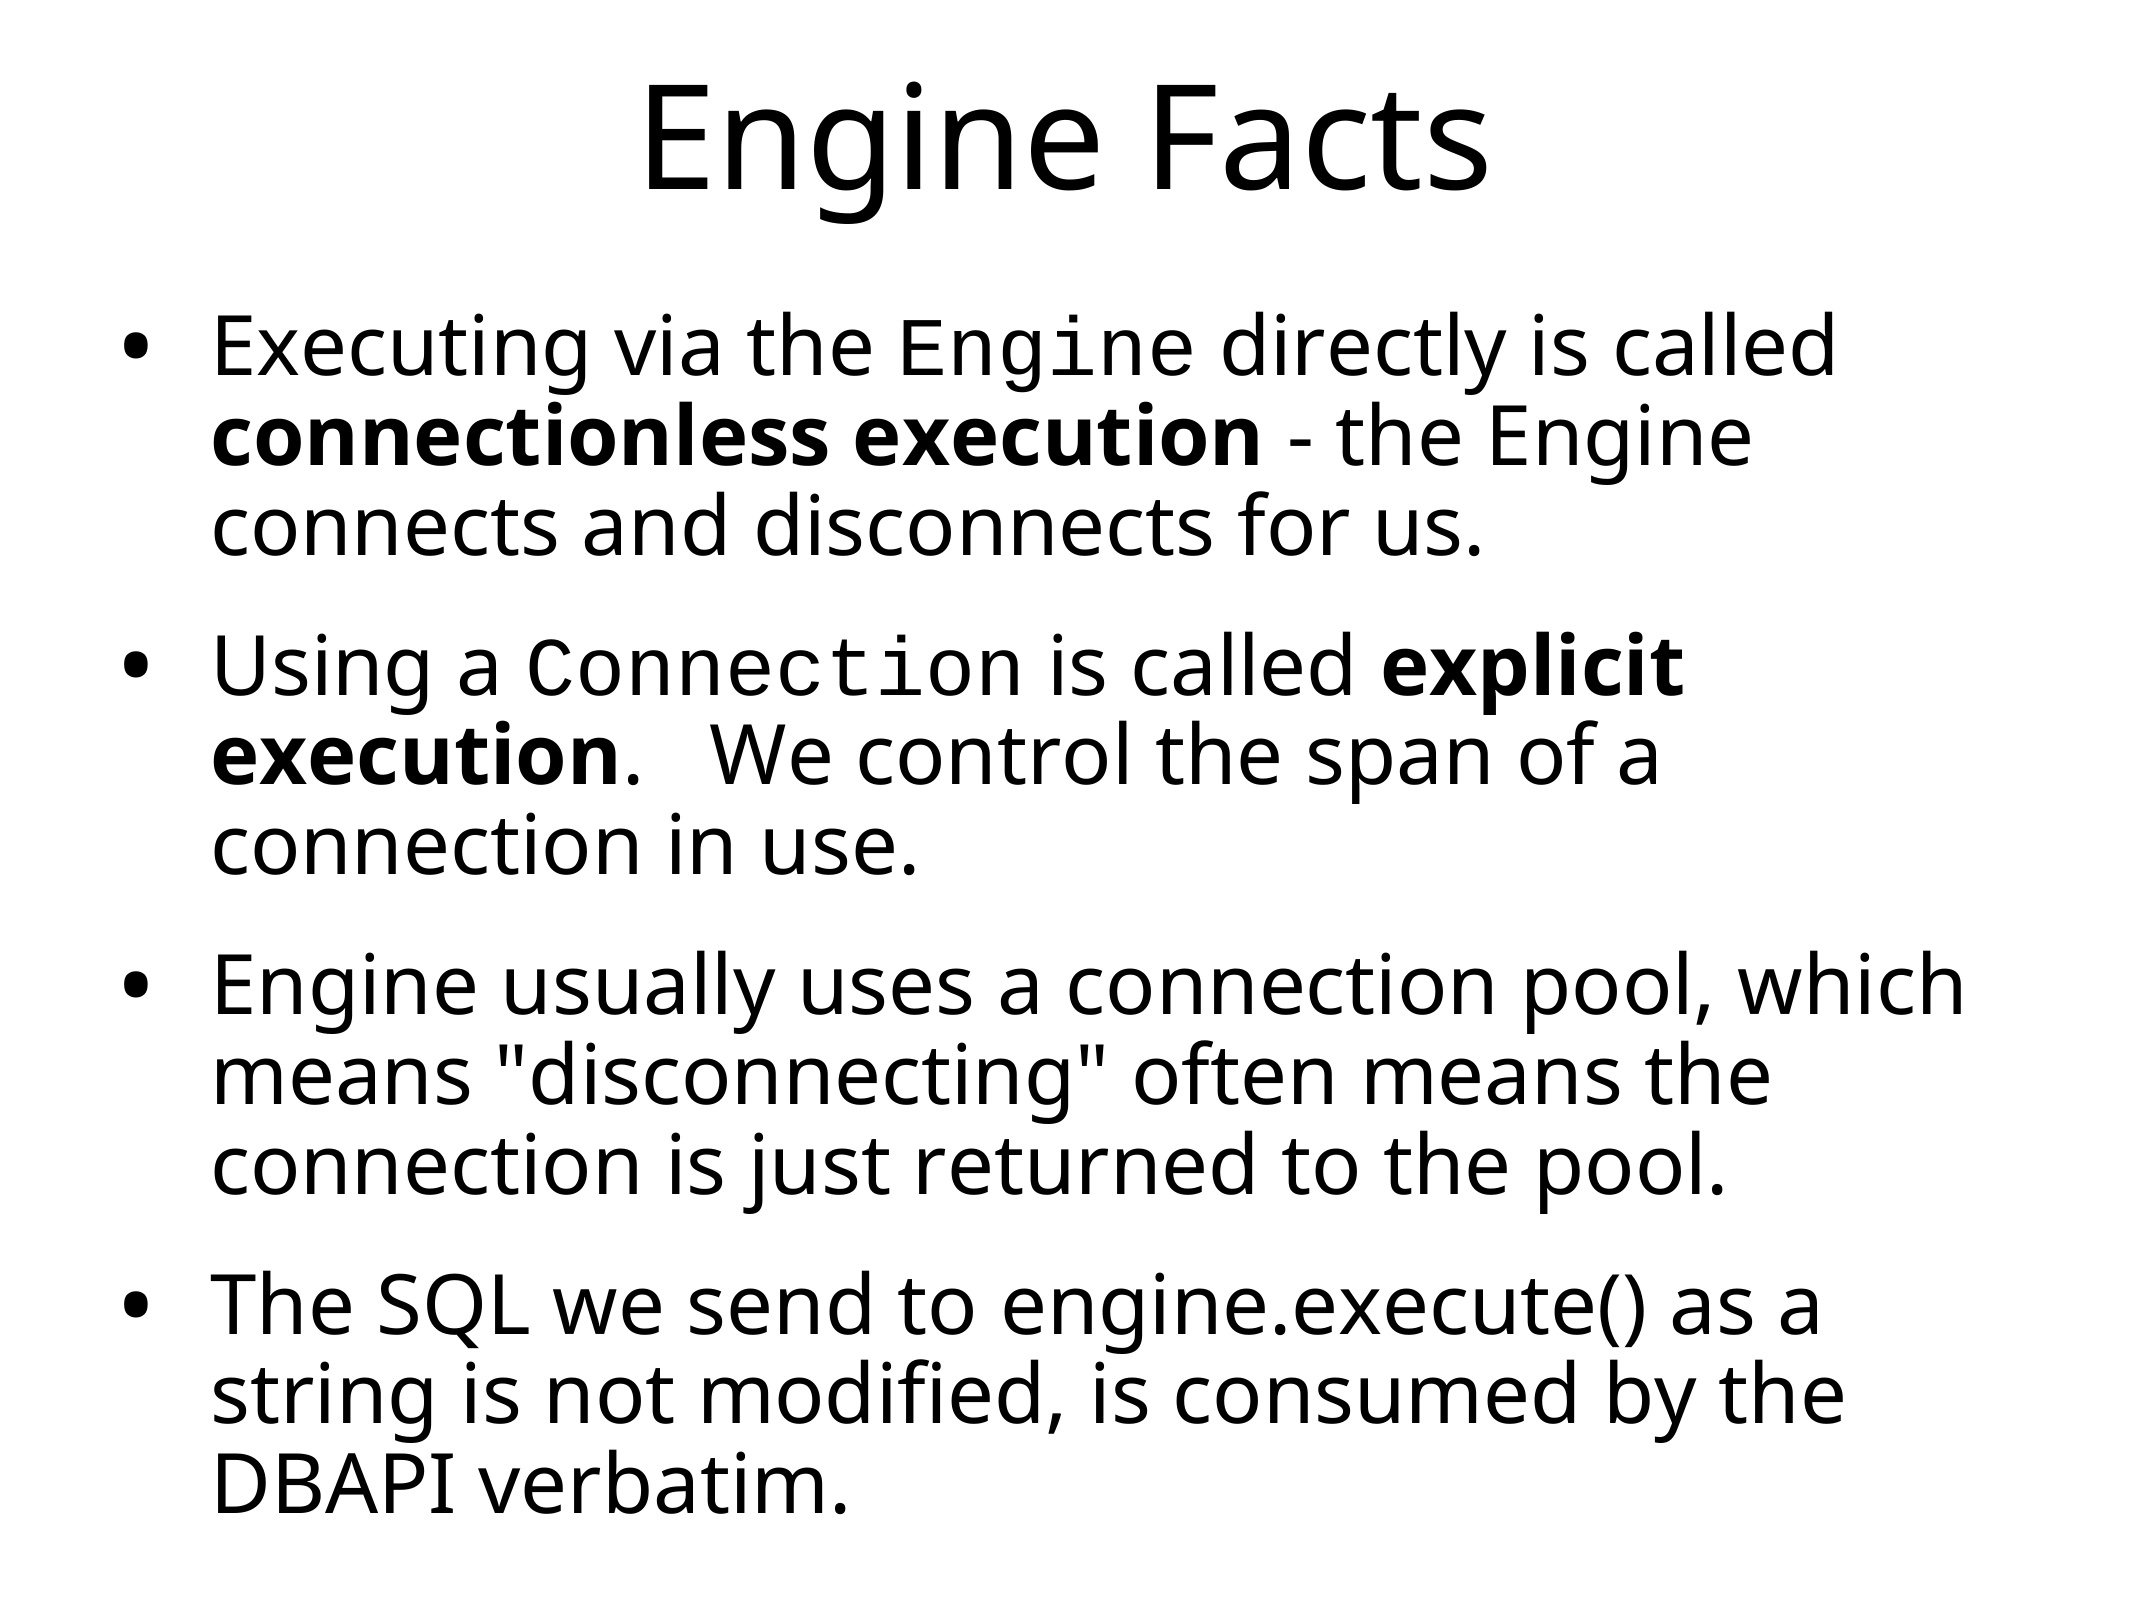

# Engine Facts
Executing via the Engine directly is called connectionless execution - the Engine connects and disconnects for us.
Using a Connection is called explicit execution. We control the span of a connection in use.
Engine usually uses a connection pool, which means "disconnecting" often means the connection is just returned to the pool.
The SQL we send to engine.execute() as a string is not modified, is consumed by the DBAPI verbatim.